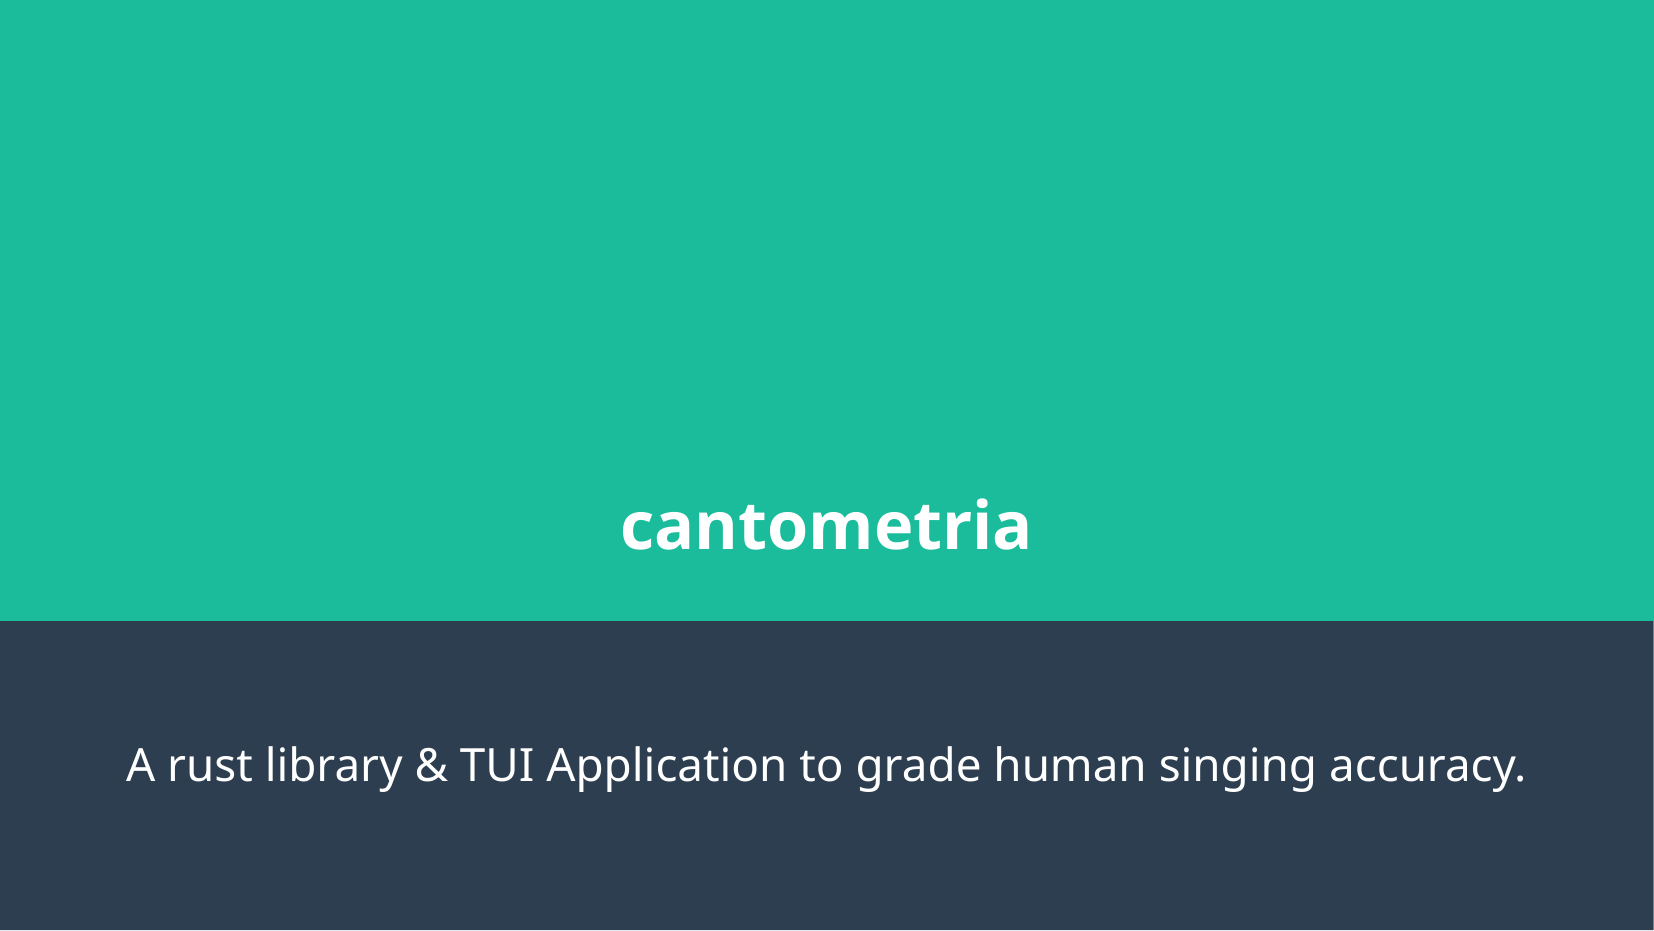

# cantometria
A rust library & TUI Application to grade human singing accuracy.